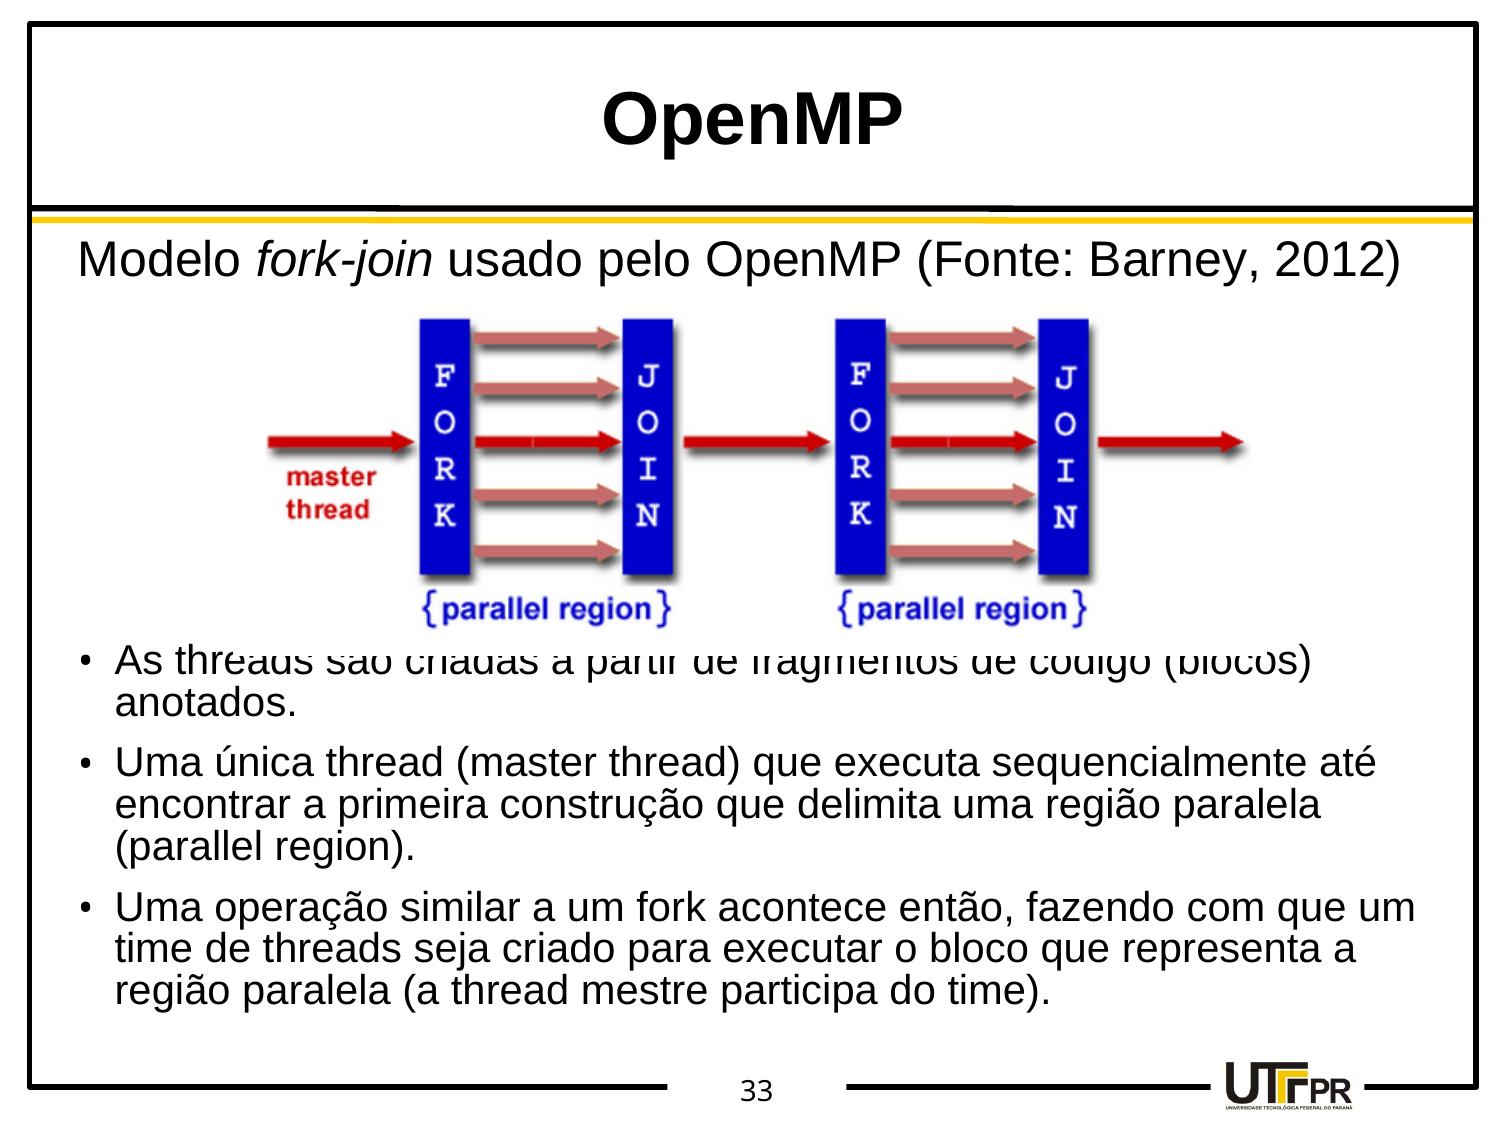

# OpenMP
Modelo fork-join usado pelo OpenMP (Fonte: Barney, 2012)
As threads são criadas a partir de fragmentos de código (blocos) anotados.
Uma única thread (master thread) que executa sequencialmente até encontrar a primeira construção que delimita uma região paralela (parallel region).
Uma operação similar a um fork acontece então, fazendo com que um time de threads seja criado para executar o bloco que representa a região paralela (a thread mestre participa do time).